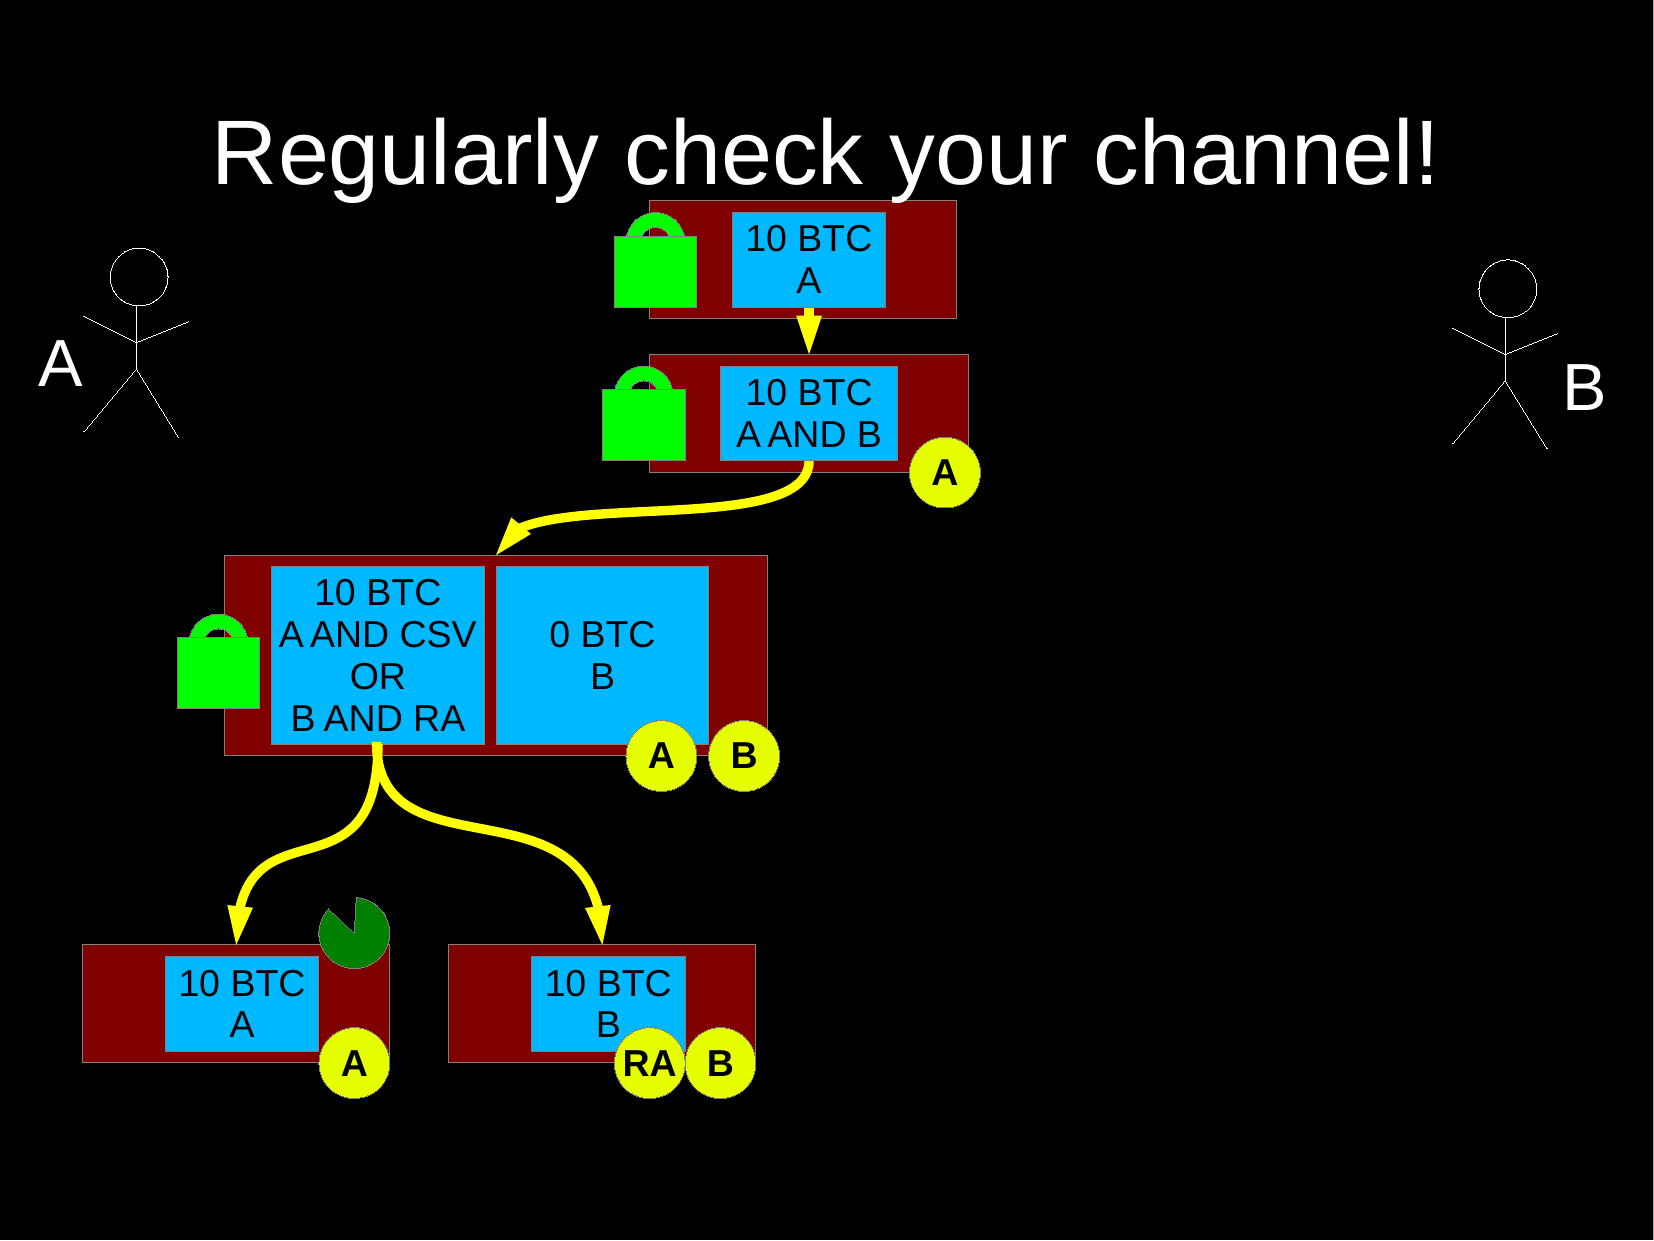

# Regularly check your channel!
10 BTC
A
A
B
10 BTC
A AND B
A
10 BTC
A AND CSV
OR
B AND RA
0 BTC
B
A
B
10 BTC
A
10 BTC
B
A
B
RA